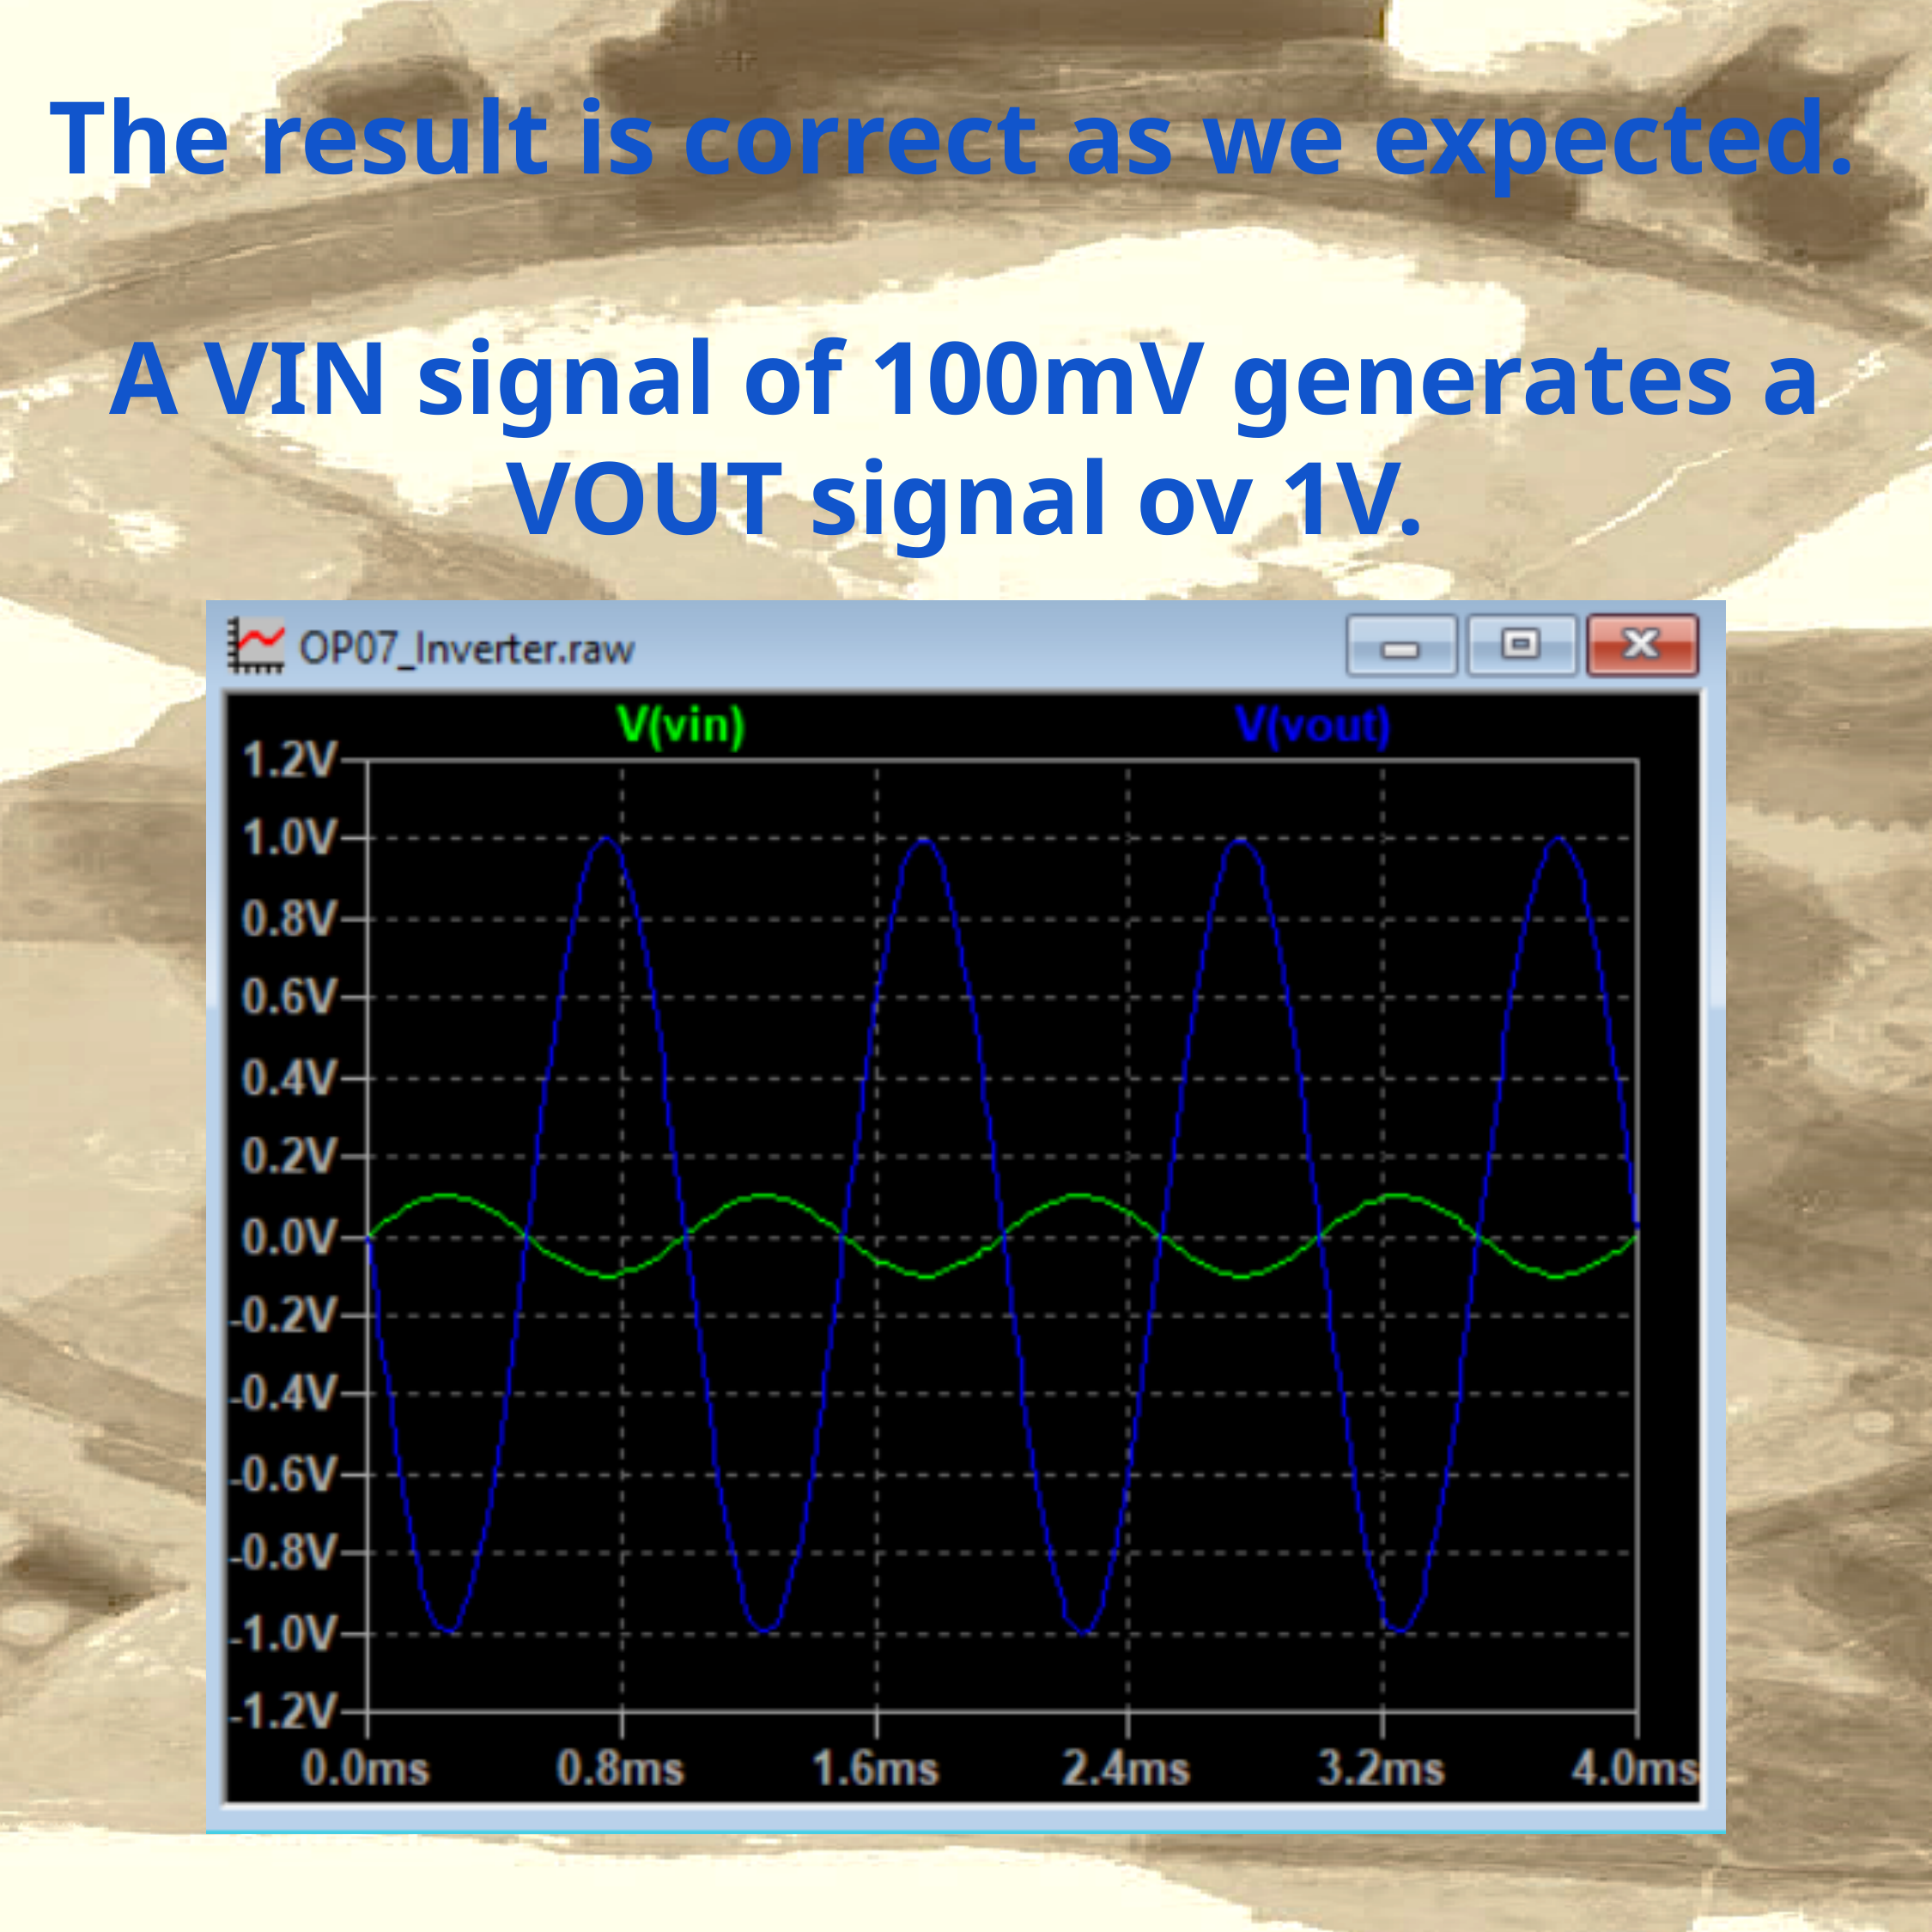

The result is correct as we expected.
A VIN signal of 100mV generates a VOUT signal ov 1V.